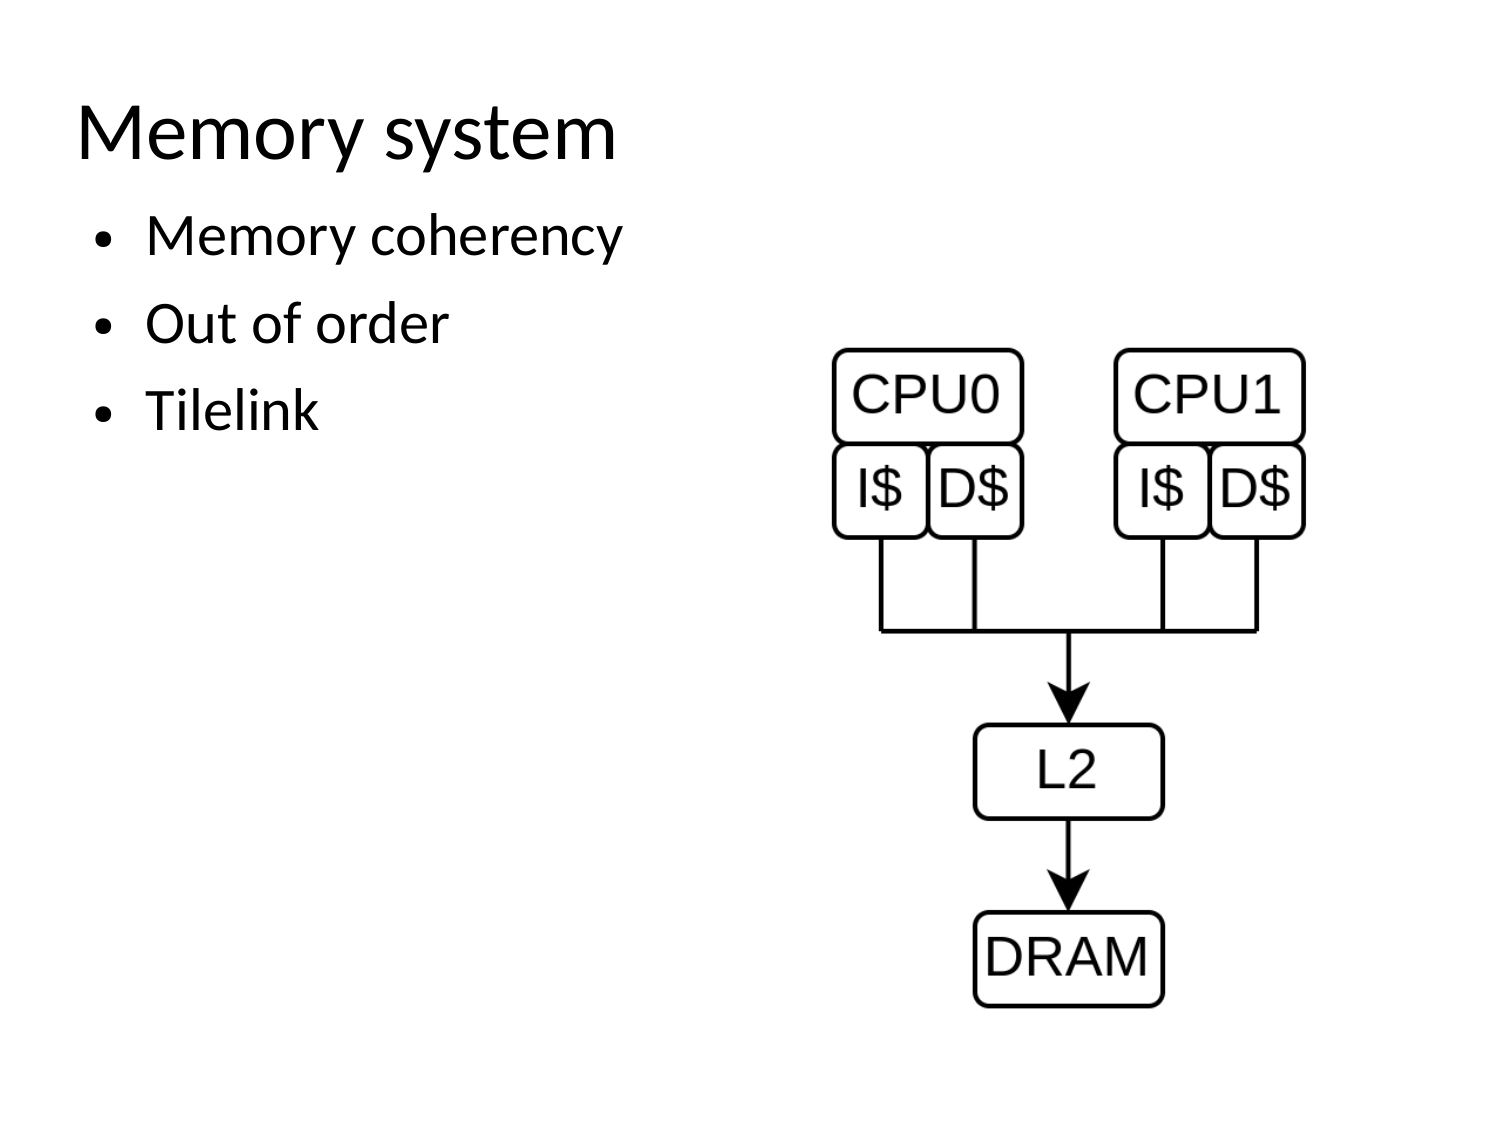

# Memory system
Memory coherency
Out of order
Tilelink